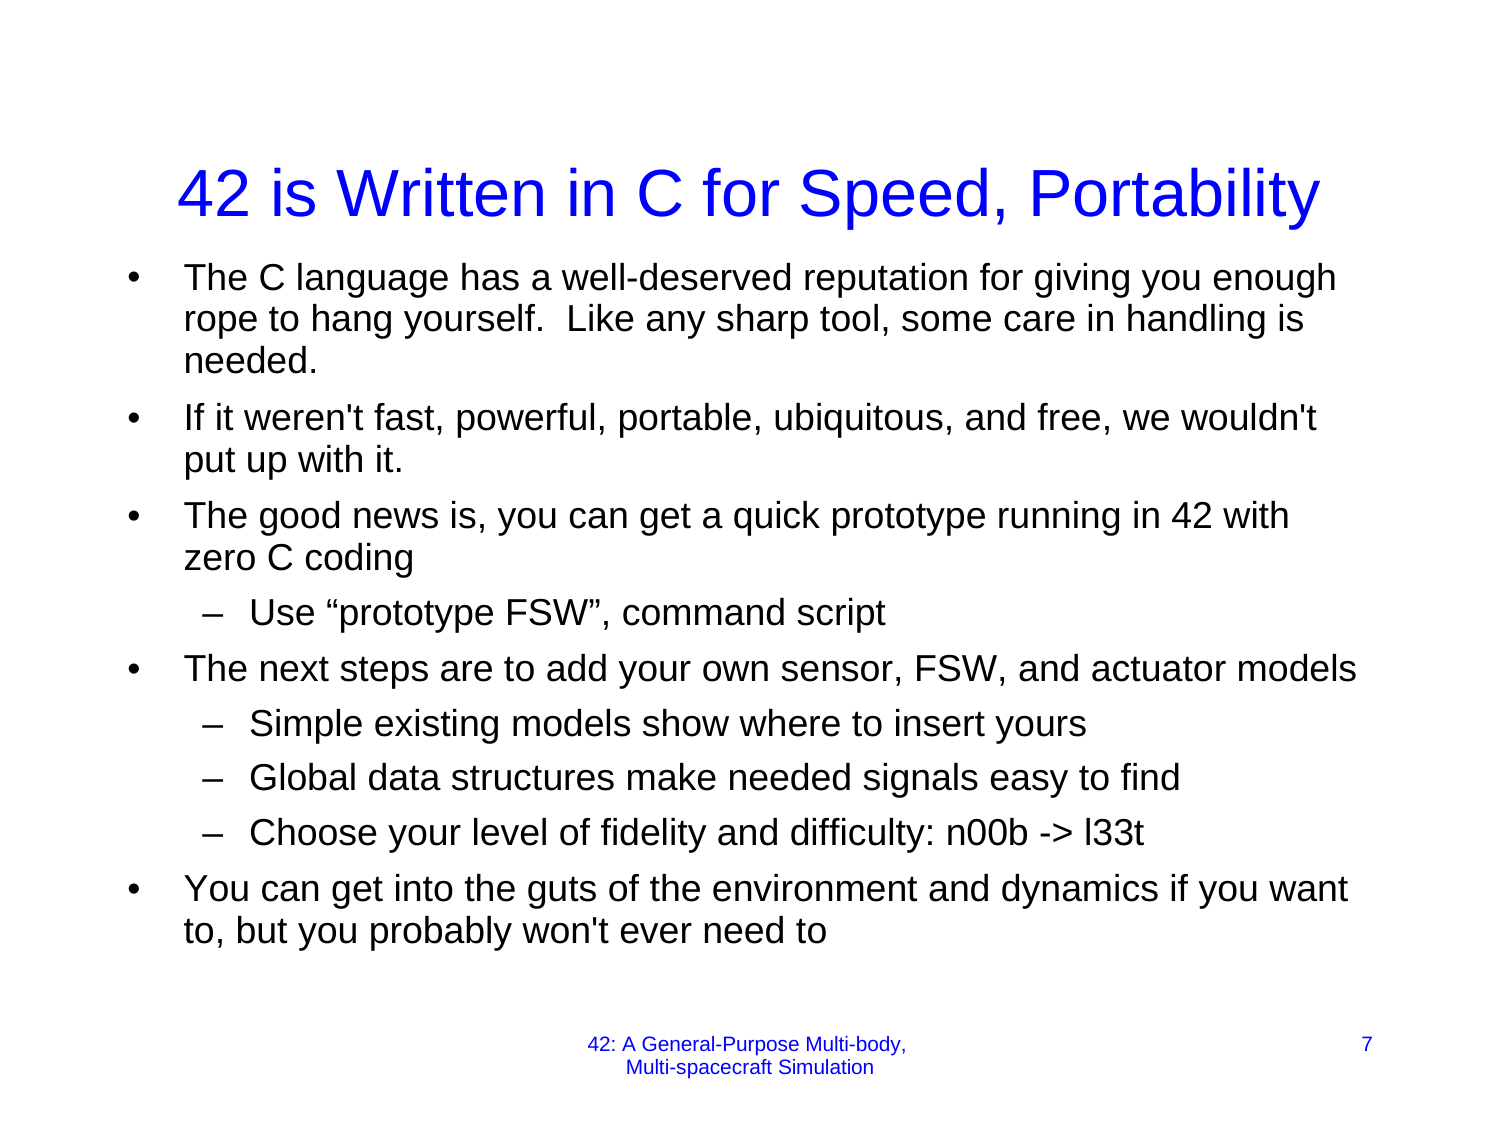

# 42 is Written in C for Speed, Portability
The C language has a well-deserved reputation for giving you enough rope to hang yourself. Like any sharp tool, some care in handling is needed.
If it weren't fast, powerful, portable, ubiquitous, and free, we wouldn't put up with it.
The good news is, you can get a quick prototype running in 42 with zero C coding
Use “prototype FSW”, command script
The next steps are to add your own sensor, FSW, and actuator models
Simple existing models show where to insert yours
Global data structures make needed signals easy to find
Choose your level of fidelity and difficulty: n00b -> l33t
You can get into the guts of the environment and dynamics if you want to, but you probably won't ever need to
42: The Mostly Harmless Simulation
7